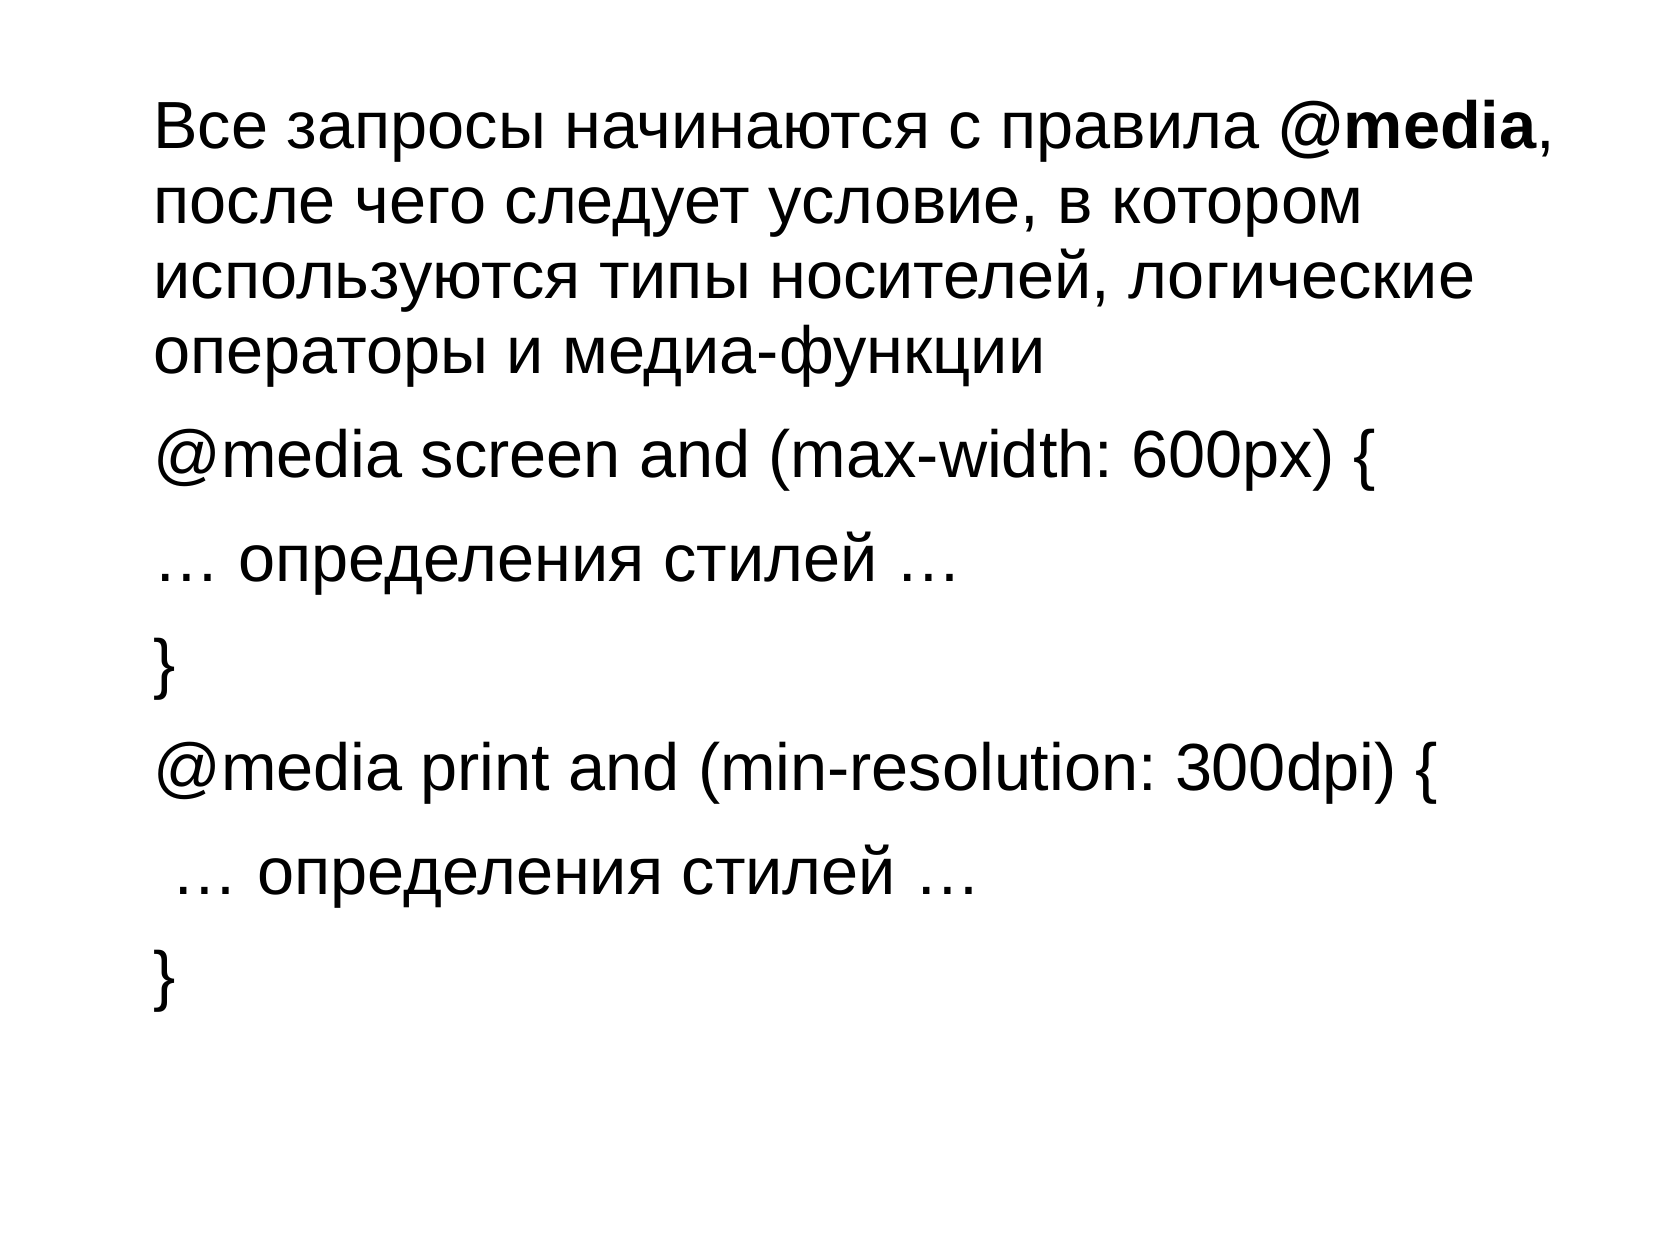

# Все запросы начинаются с правила @media, после чего следует условие, в котором используются типы носителей, логические операторы и медиа-функции
@media screen and (max-width: 600px) {
… определения стилей …
}
@media print and (min-resolution: 300dpi) {
 … определения стилей …
}